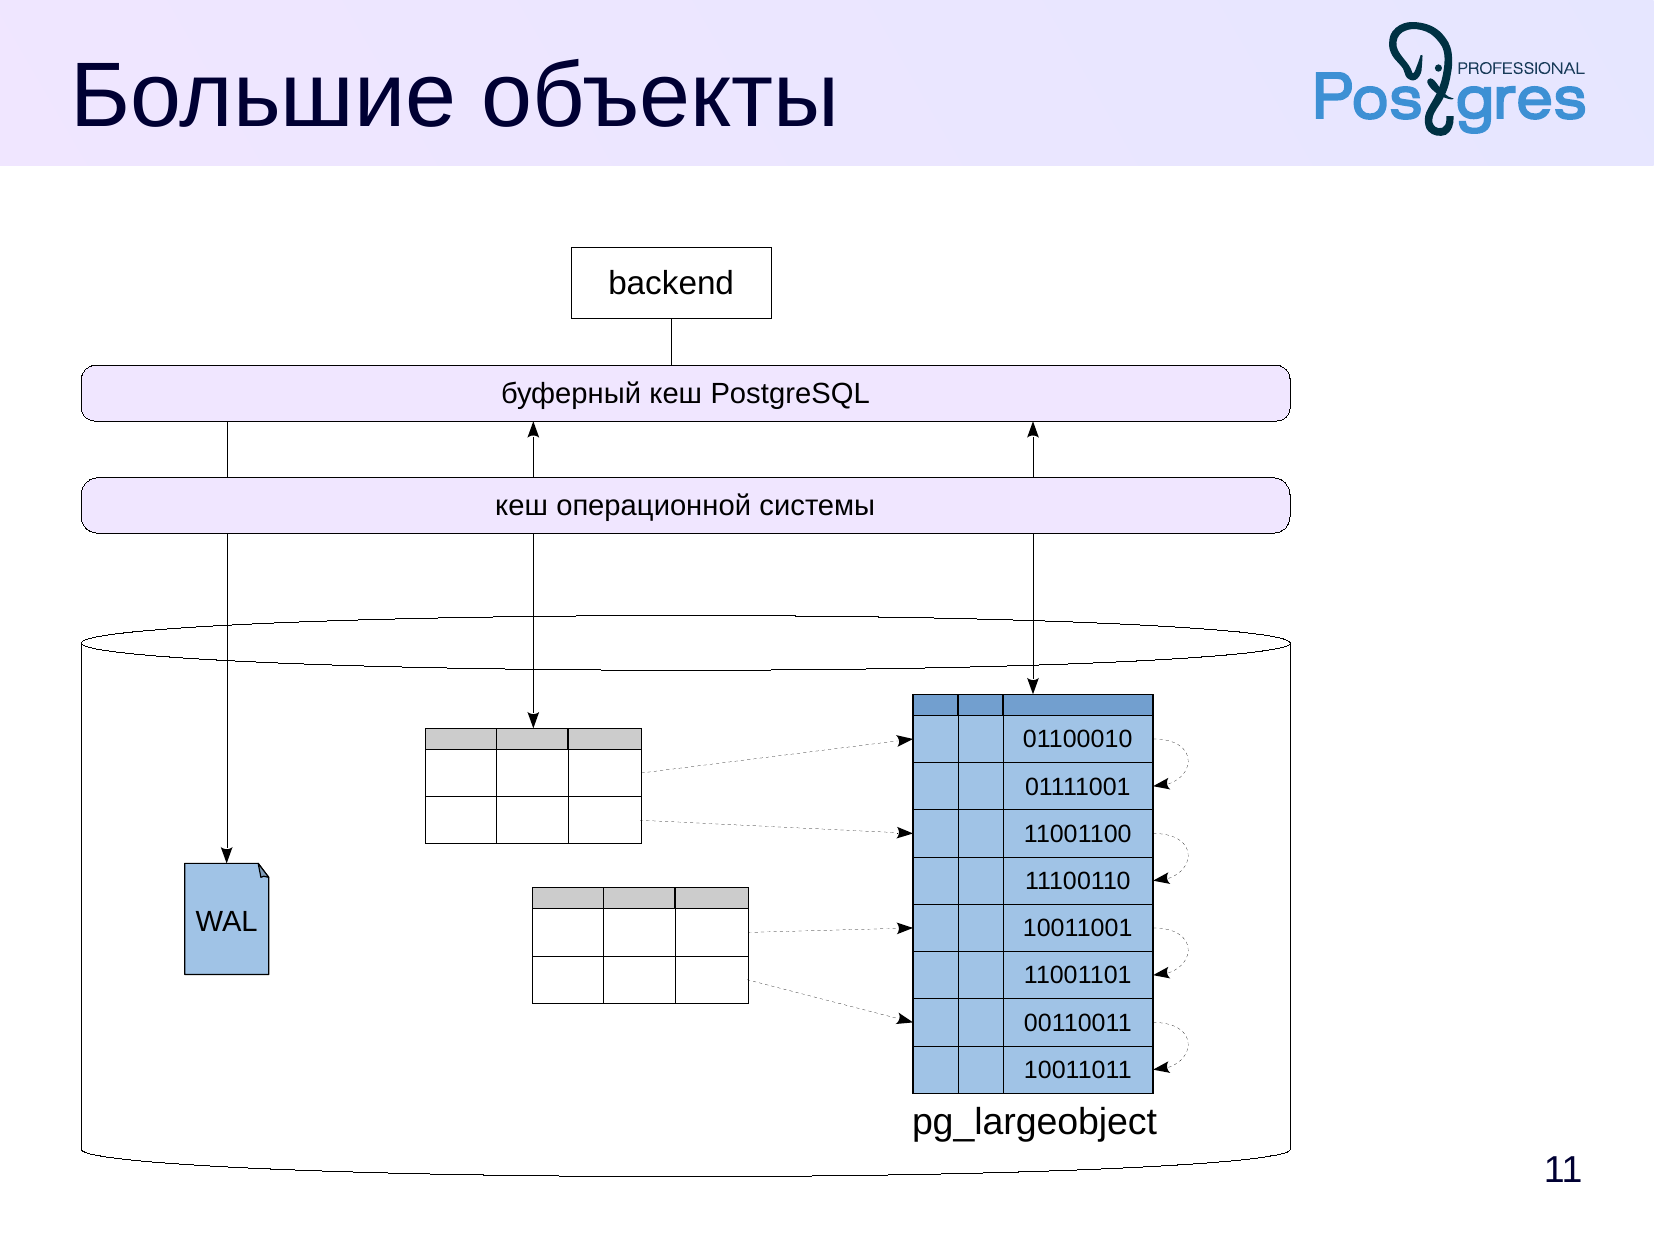

# Большие объекты
backend
буферный кеш PostgreSQL
кеш операционной системы
01100010
01111001
11001100
11100110
10011001
11001101
00110011
10011011
WAL
pg_largeobject